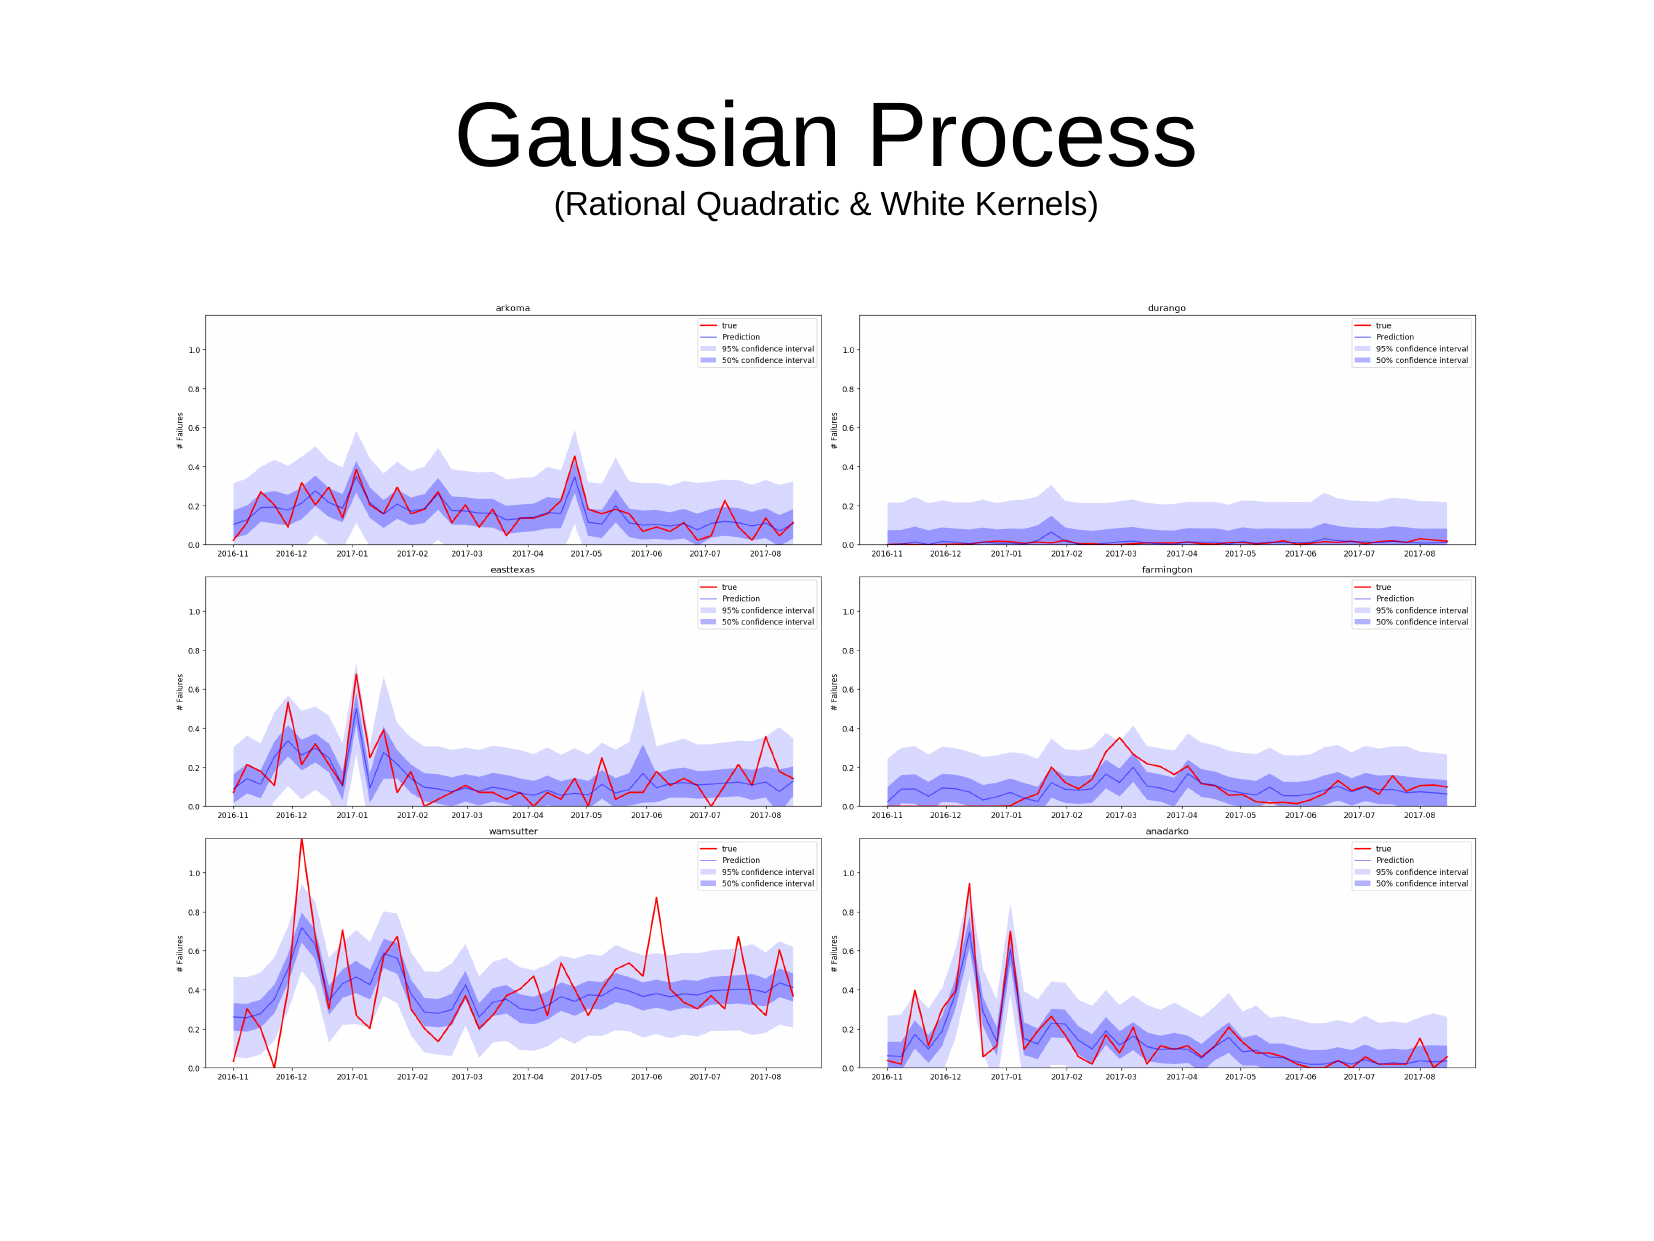

# Gaussian Process (Rational Quadratic & White Kernels)